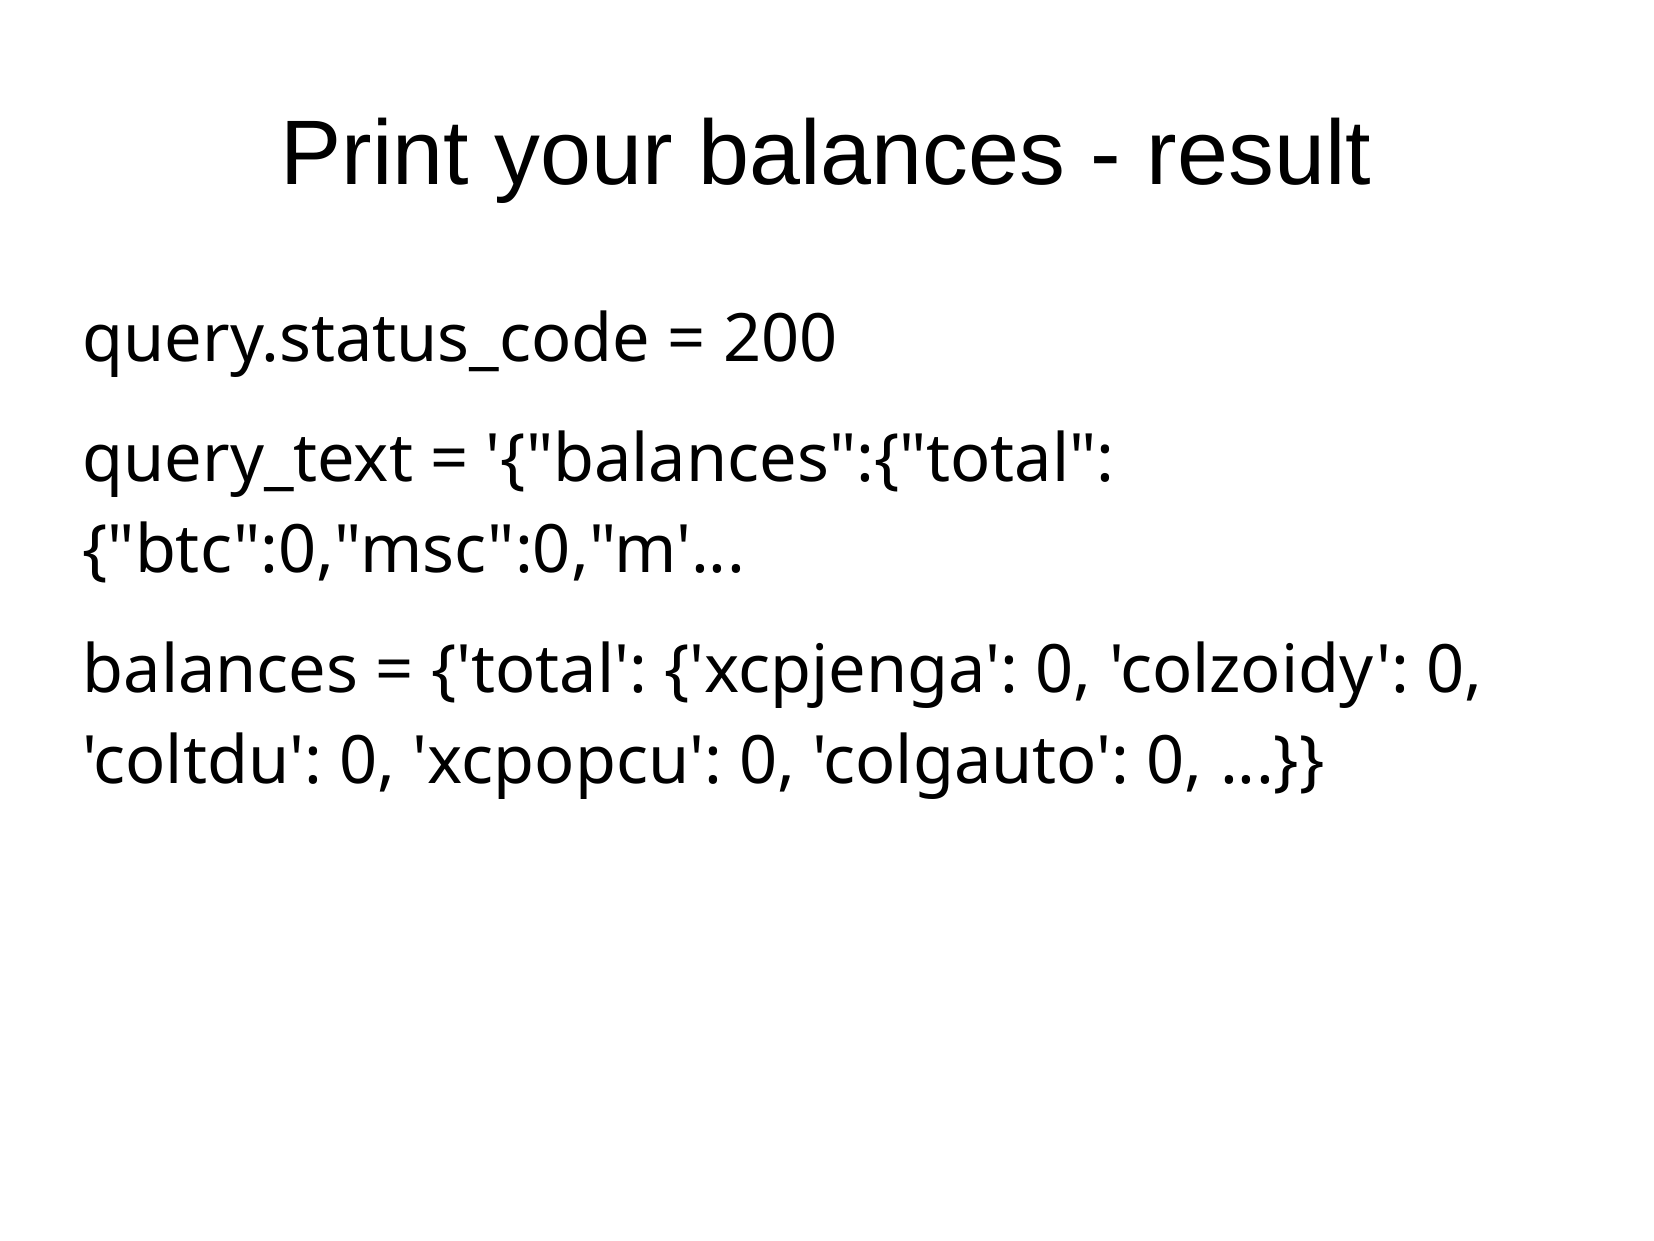

# Print your balances - result
query.status_code = 200
query_text = '{"balances":{"total":{"btc":0,"msc":0,"m'...
balances = {'total': {'xcpjenga': 0, 'colzoidy': 0, 'coltdu': 0, 'xcpopcu': 0, 'colgauto': 0, ...}}